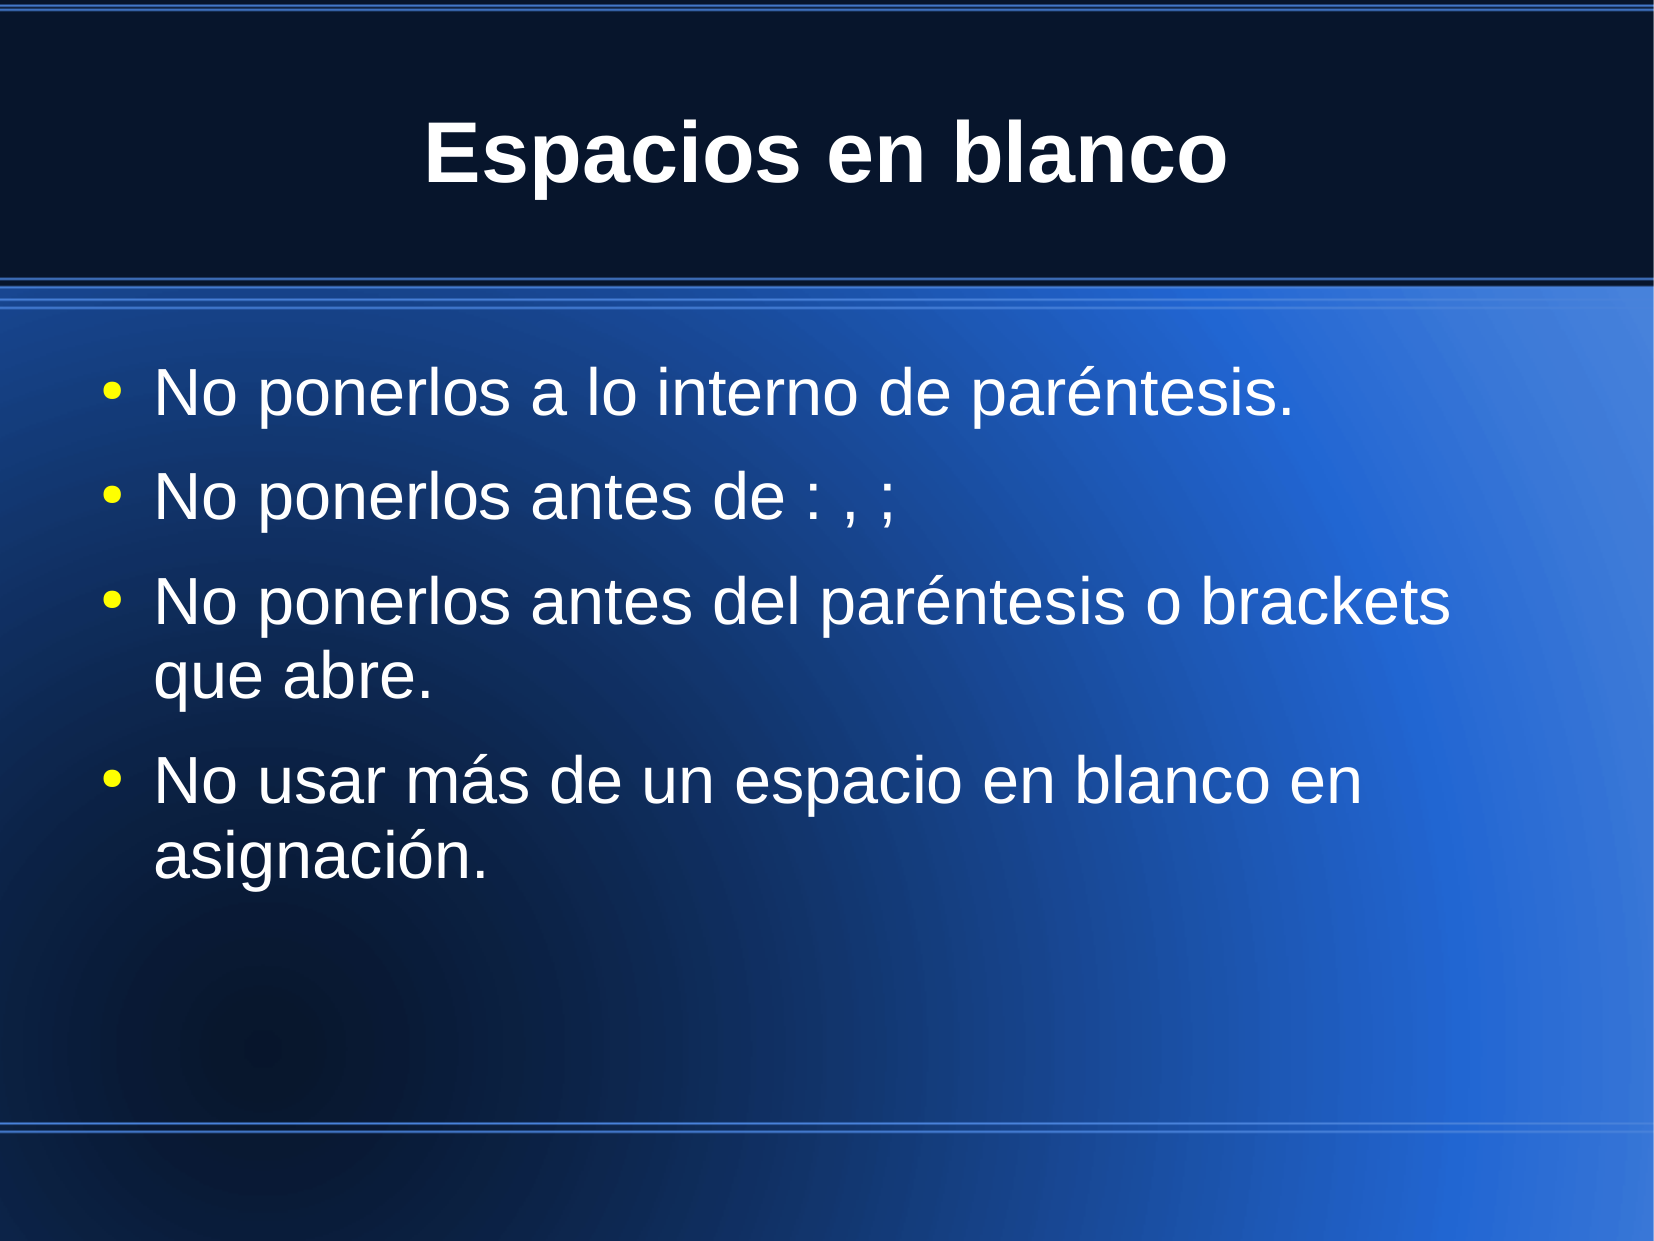

# Espacios en blanco
No ponerlos a lo interno de paréntesis.
No ponerlos antes de : , ;
No ponerlos antes del paréntesis o brackets que abre.
No usar más de un espacio en blanco en asignación.